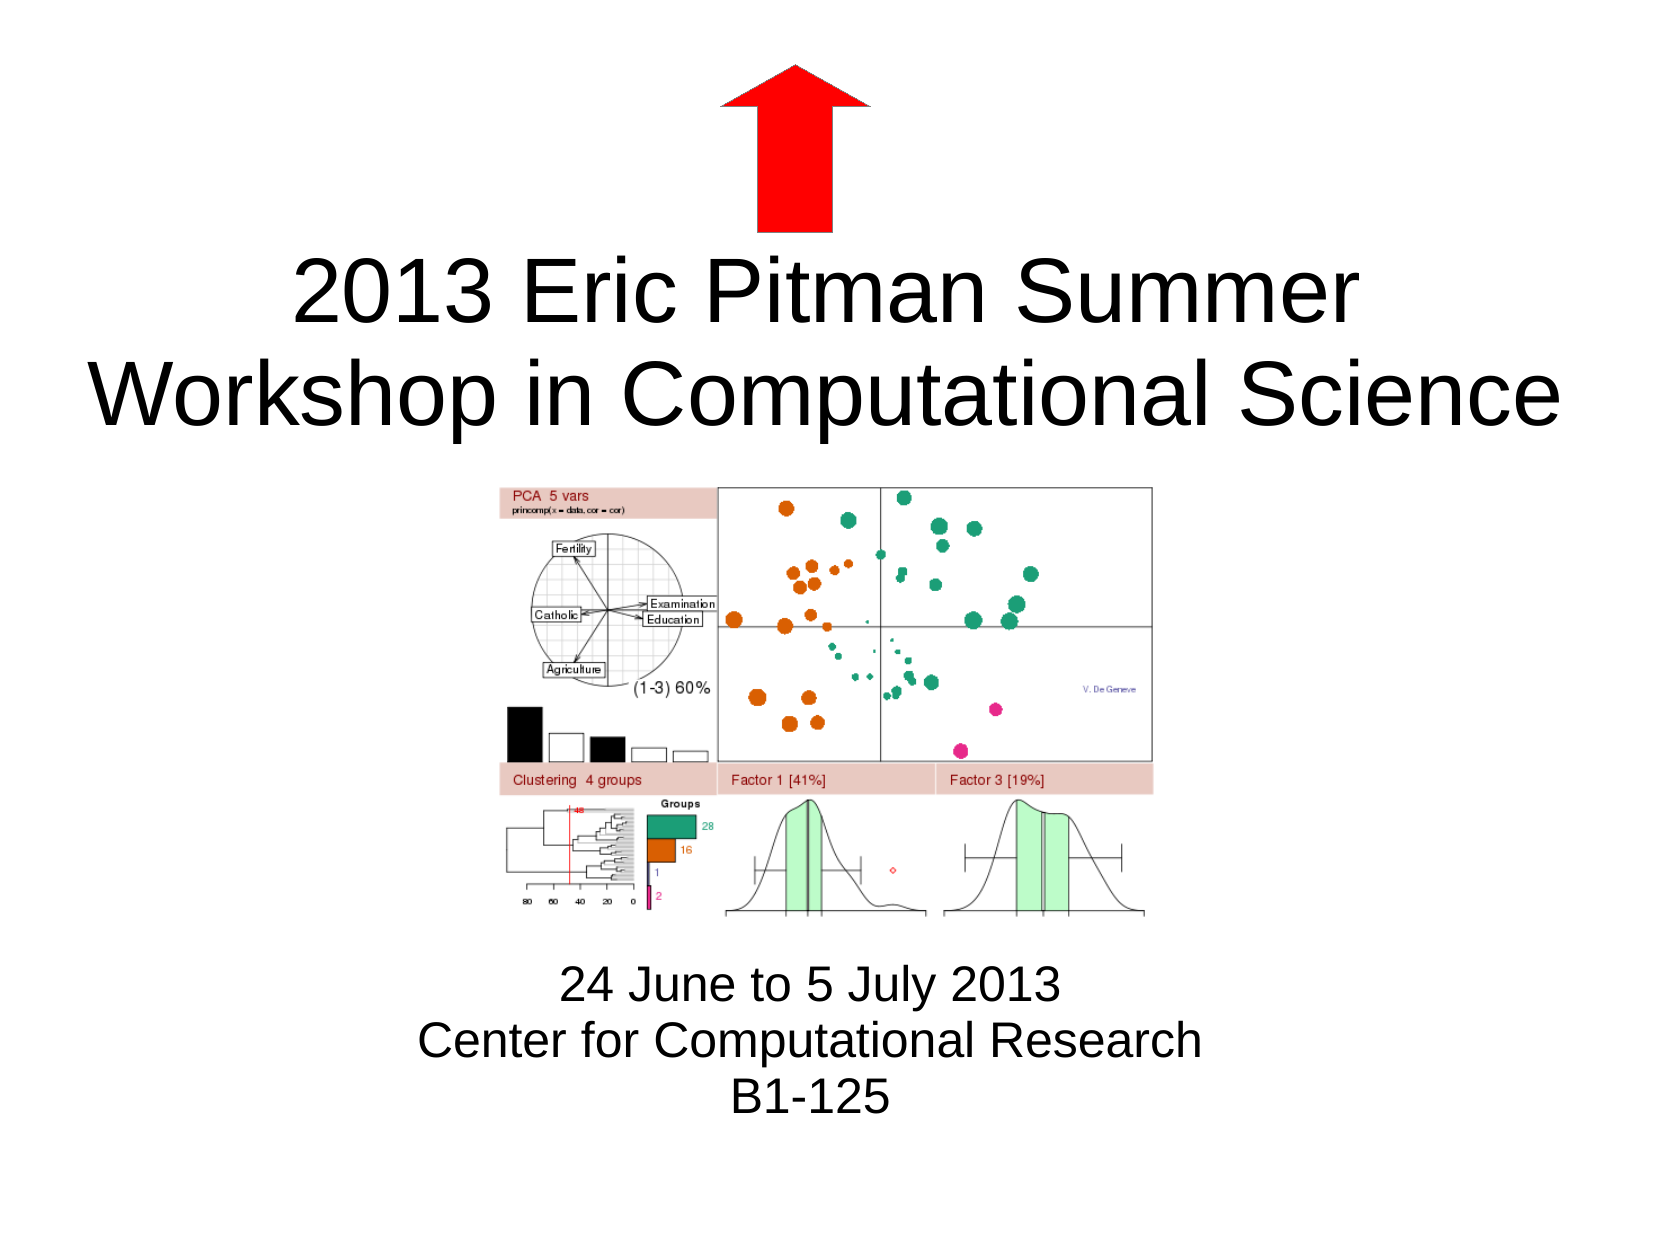

24 June to 5 July 2013
Center for Computational Research
B1-125
# 2013 Eric Pitman Summer Workshop in Computational Science